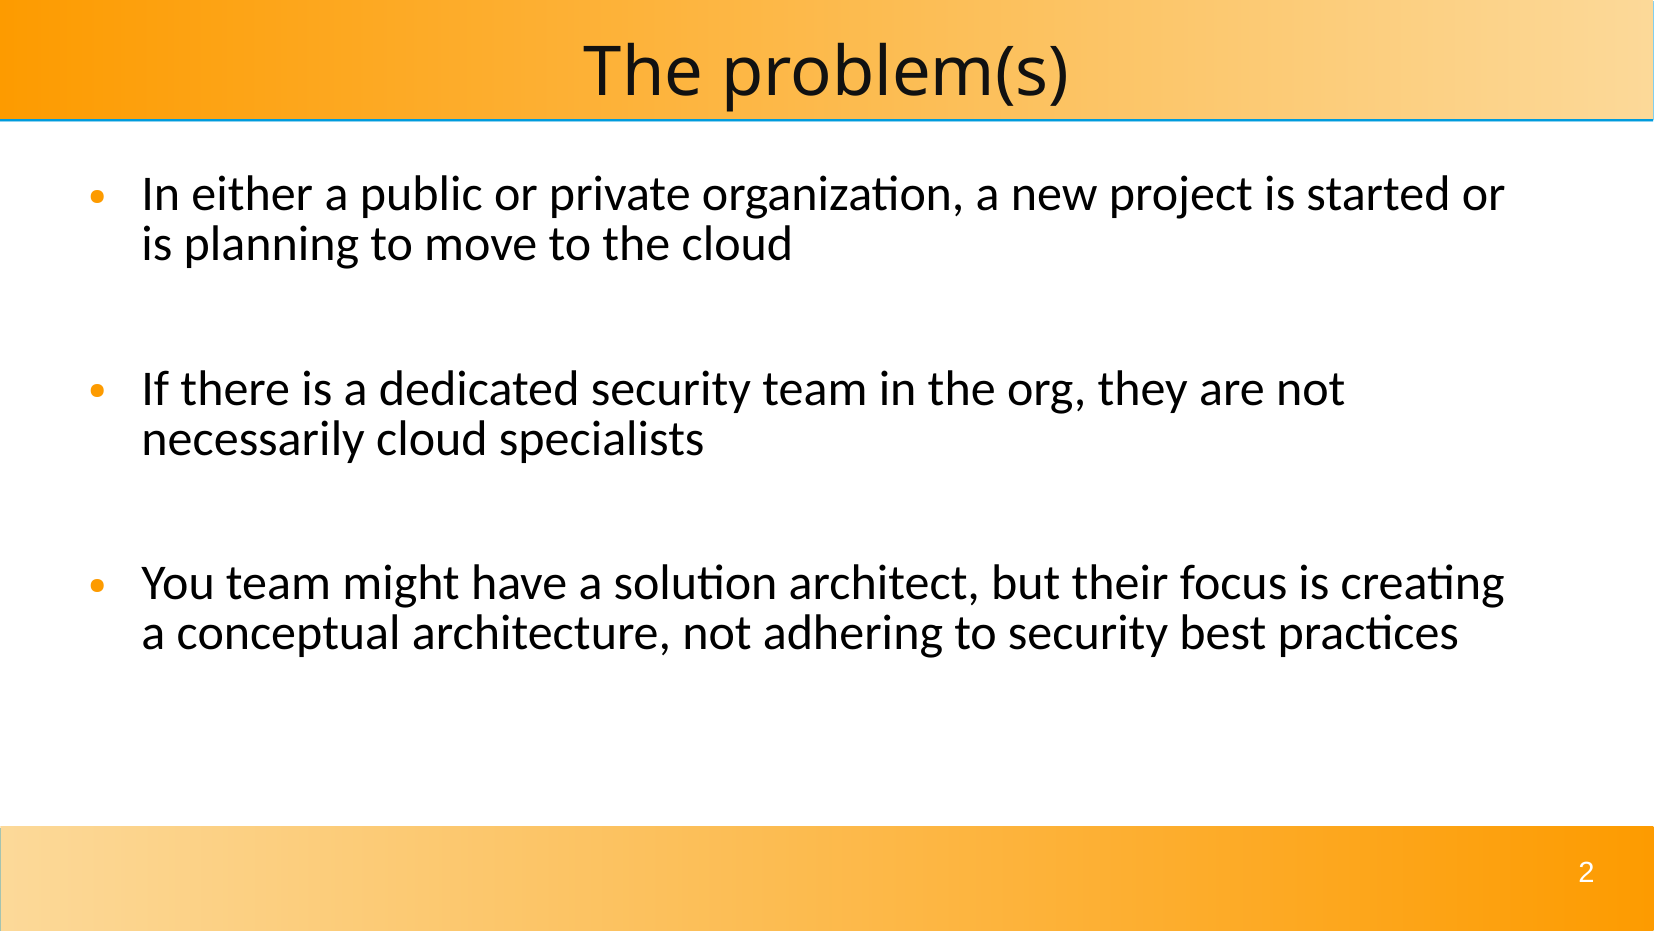

# The problem(s)
In either a public or private organization, a new project is started or is planning to move to the cloud
If there is a dedicated security team in the org, they are not necessarily cloud specialists
You team might have a solution architect, but their focus is creating a conceptual architecture, not adhering to security best practices
2